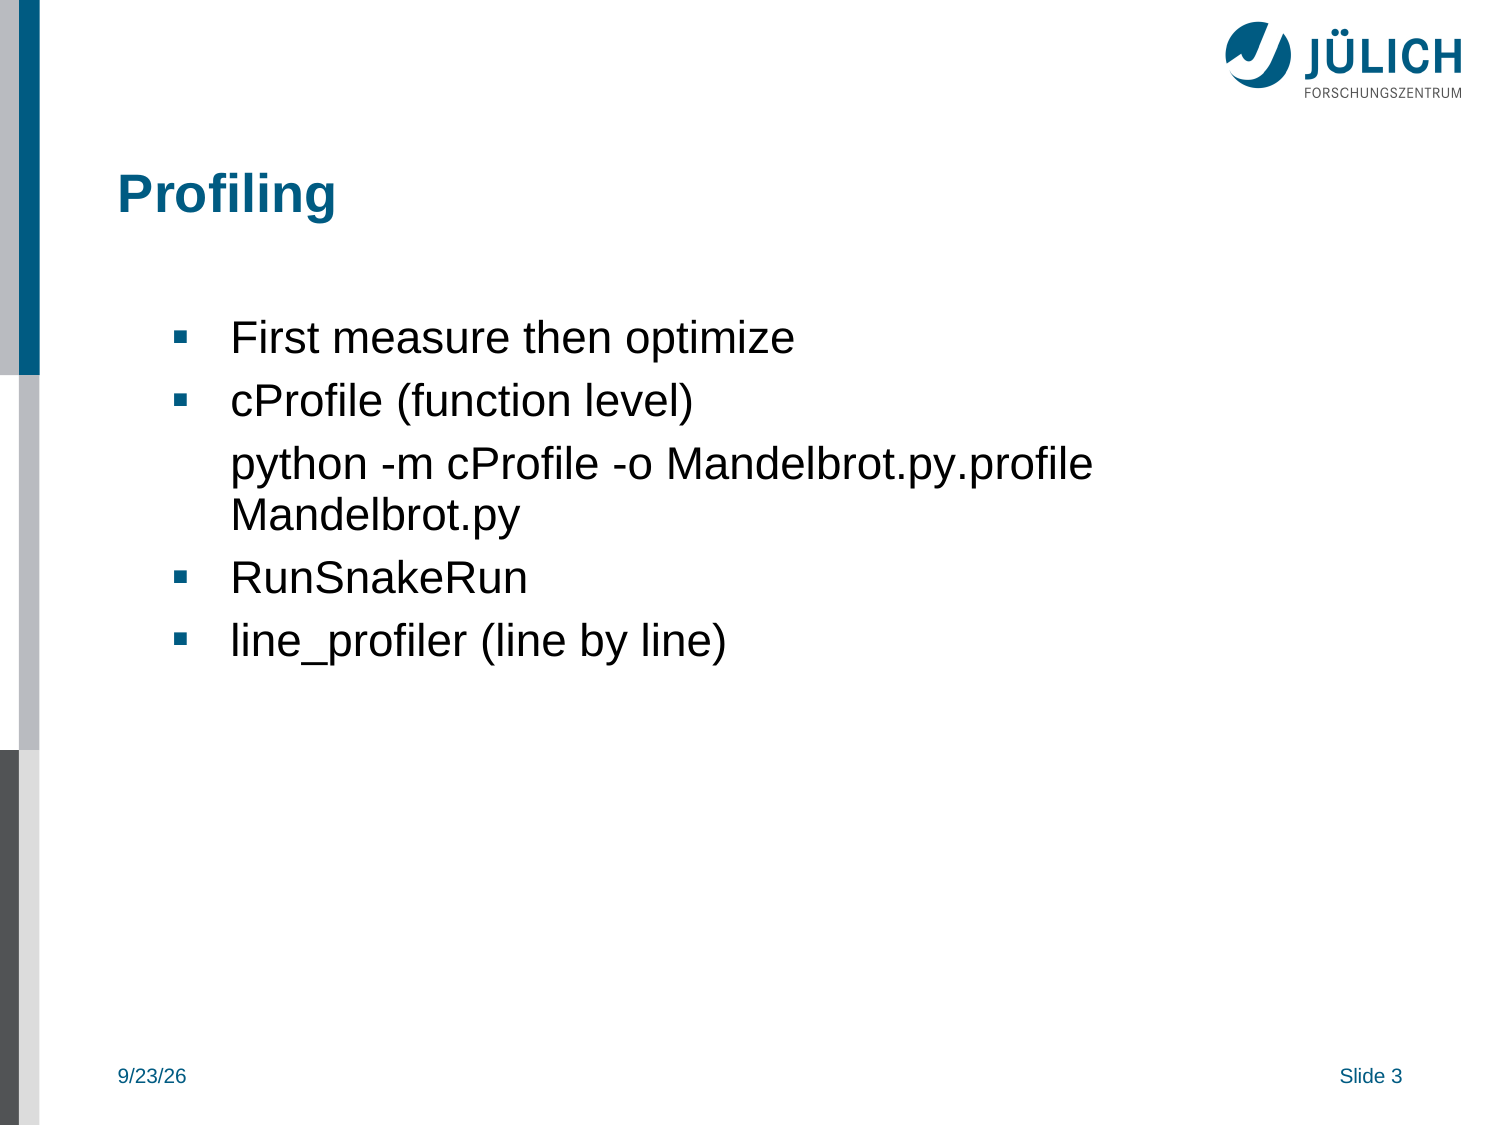

# Profiling
First measure then optimize
cProfile (function level)
python -m cProfile -o Mandelbrot.py.profile Mandelbrot.py
RunSnakeRun
line_profiler (line by line)